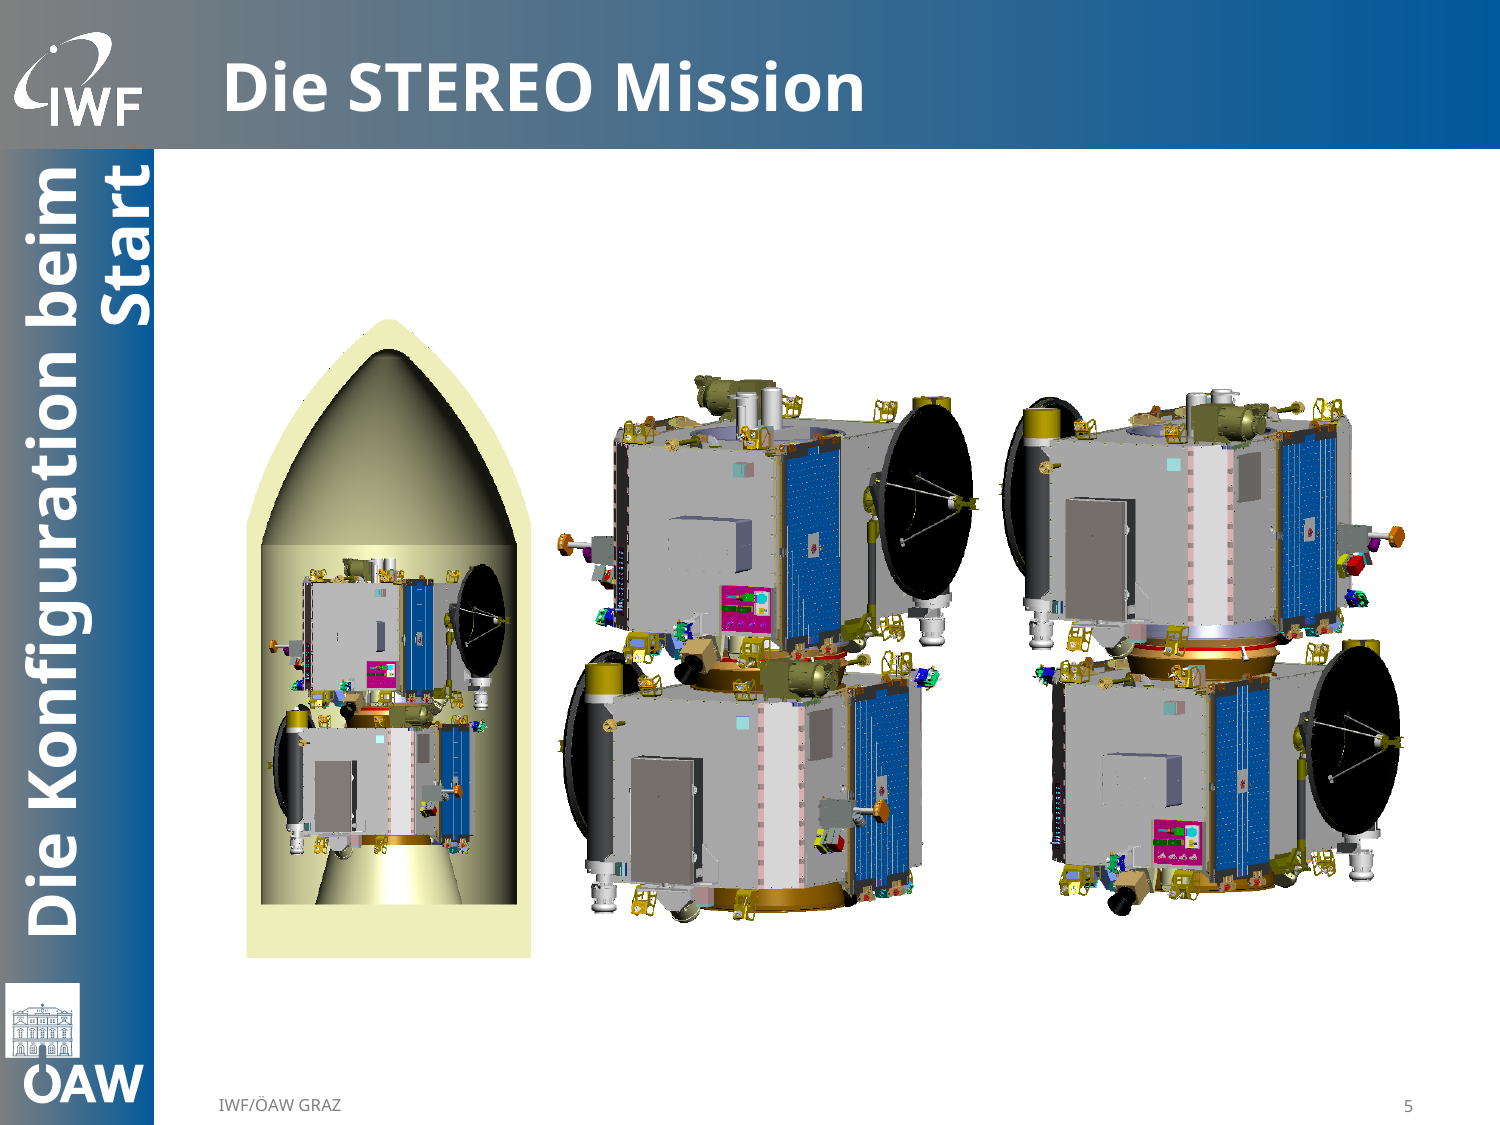

# Die STEREO Mission
Die Konfiguration beim Start
IWF/ÖAW GRAZ
5